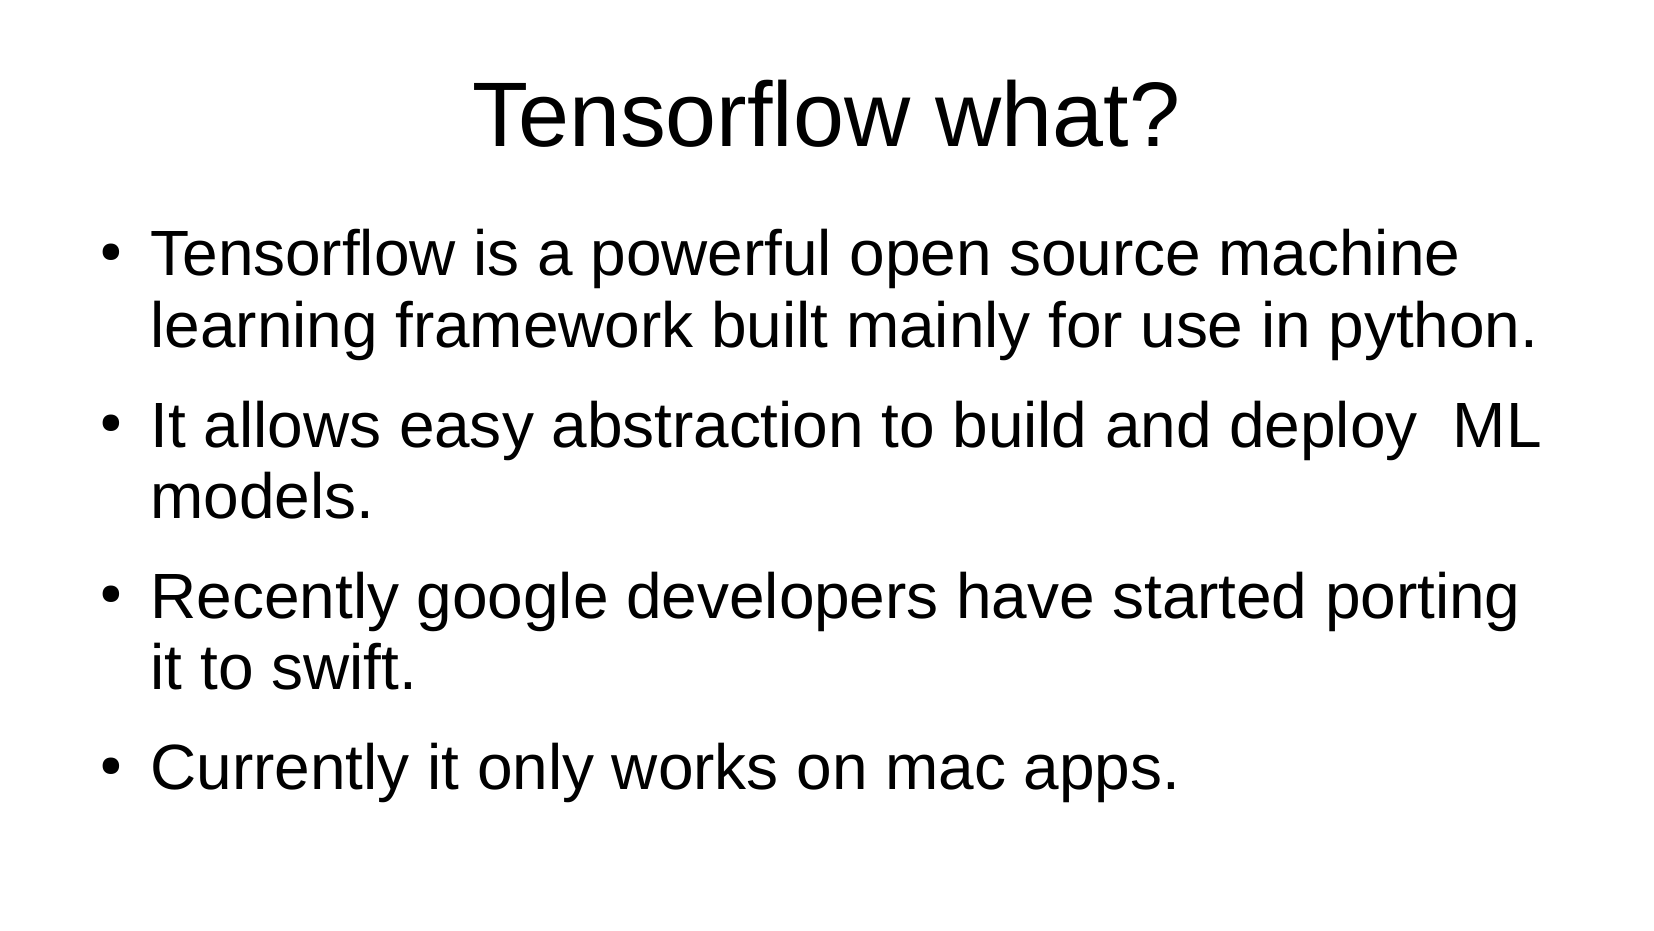

# Tensorflow what?
Tensorflow is a powerful open source machine learning framework built mainly for use in python.
It allows easy abstraction to build and deploy ML models.
Recently google developers have started porting it to swift.
Currently it only works on mac apps.